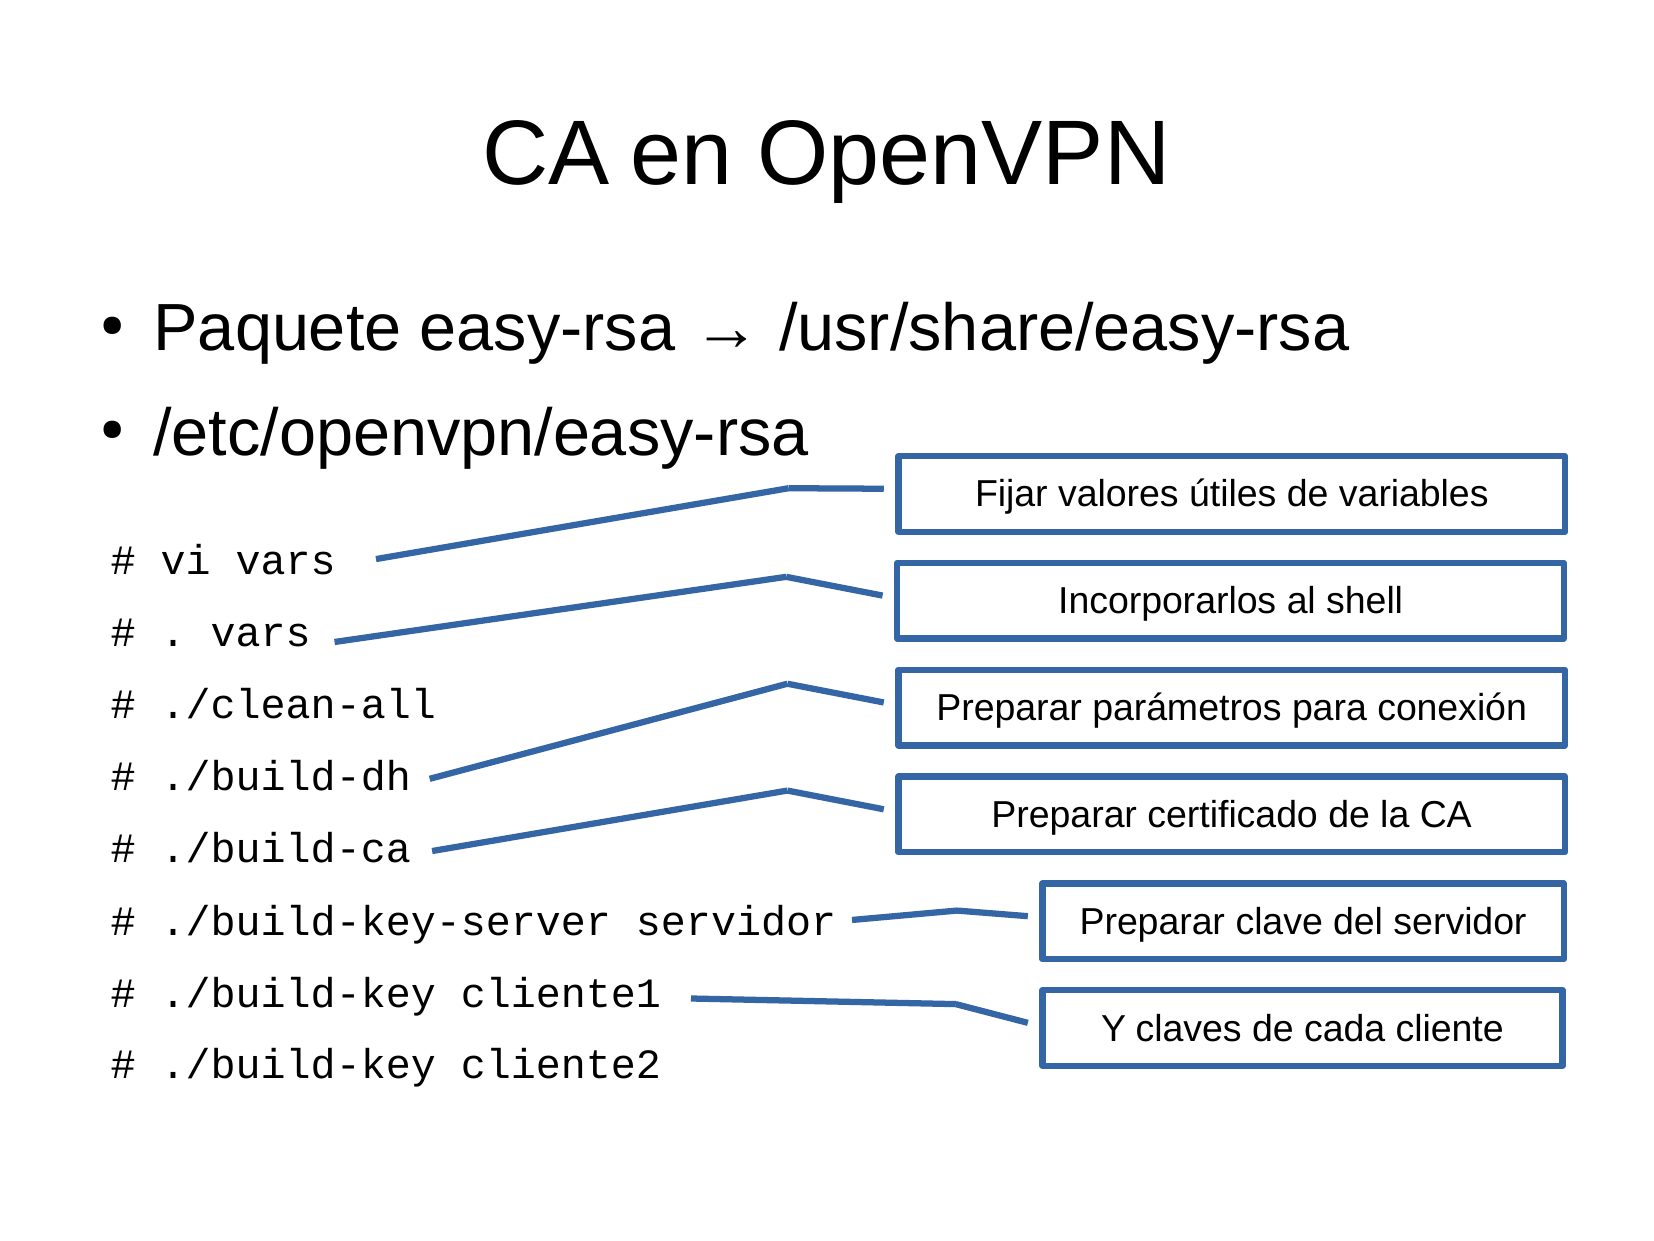

# CA en OpenVPN
Paquete easy-rsa → /usr/share/easy-rsa
/etc/openvpn/easy-rsa
Fijar valores útiles de variables
# vi vars
# . vars
# ./clean-all
# ./build-dh
# ./build-ca
# ./build-key-server servidor
# ./build-key cliente1
# ./build-key cliente2
Incorporarlos al shell
Preparar parámetros para conexión
Preparar certificado de la CA
Preparar clave del servidor
Y claves de cada cliente